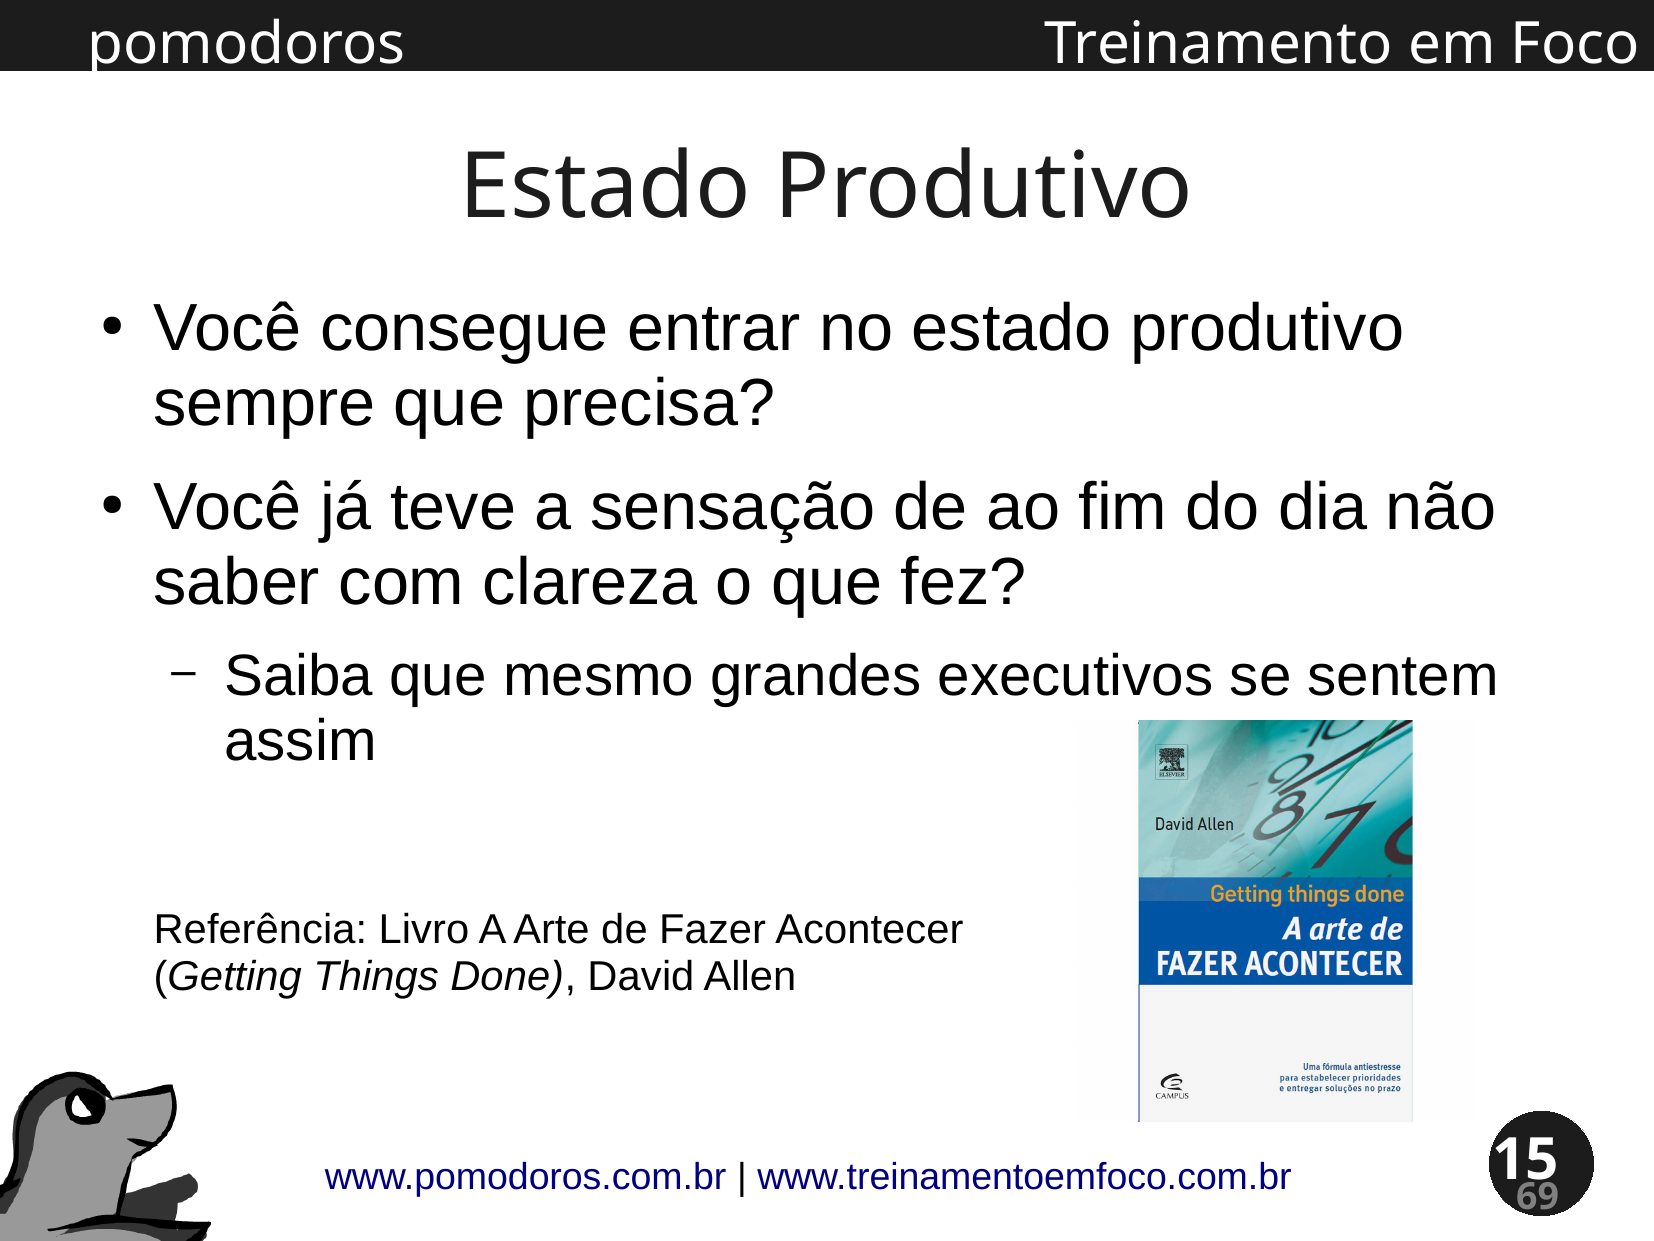

# Estado Produtivo
Você consegue entrar no estado produtivo sempre que precisa?
Você já teve a sensação de ao fim do dia não saber com clareza o que fez?
Saiba que mesmo grandes executivos se sentem assim
Referência: Livro A Arte de Fazer Acontecer
(Getting Things Done), David Allen